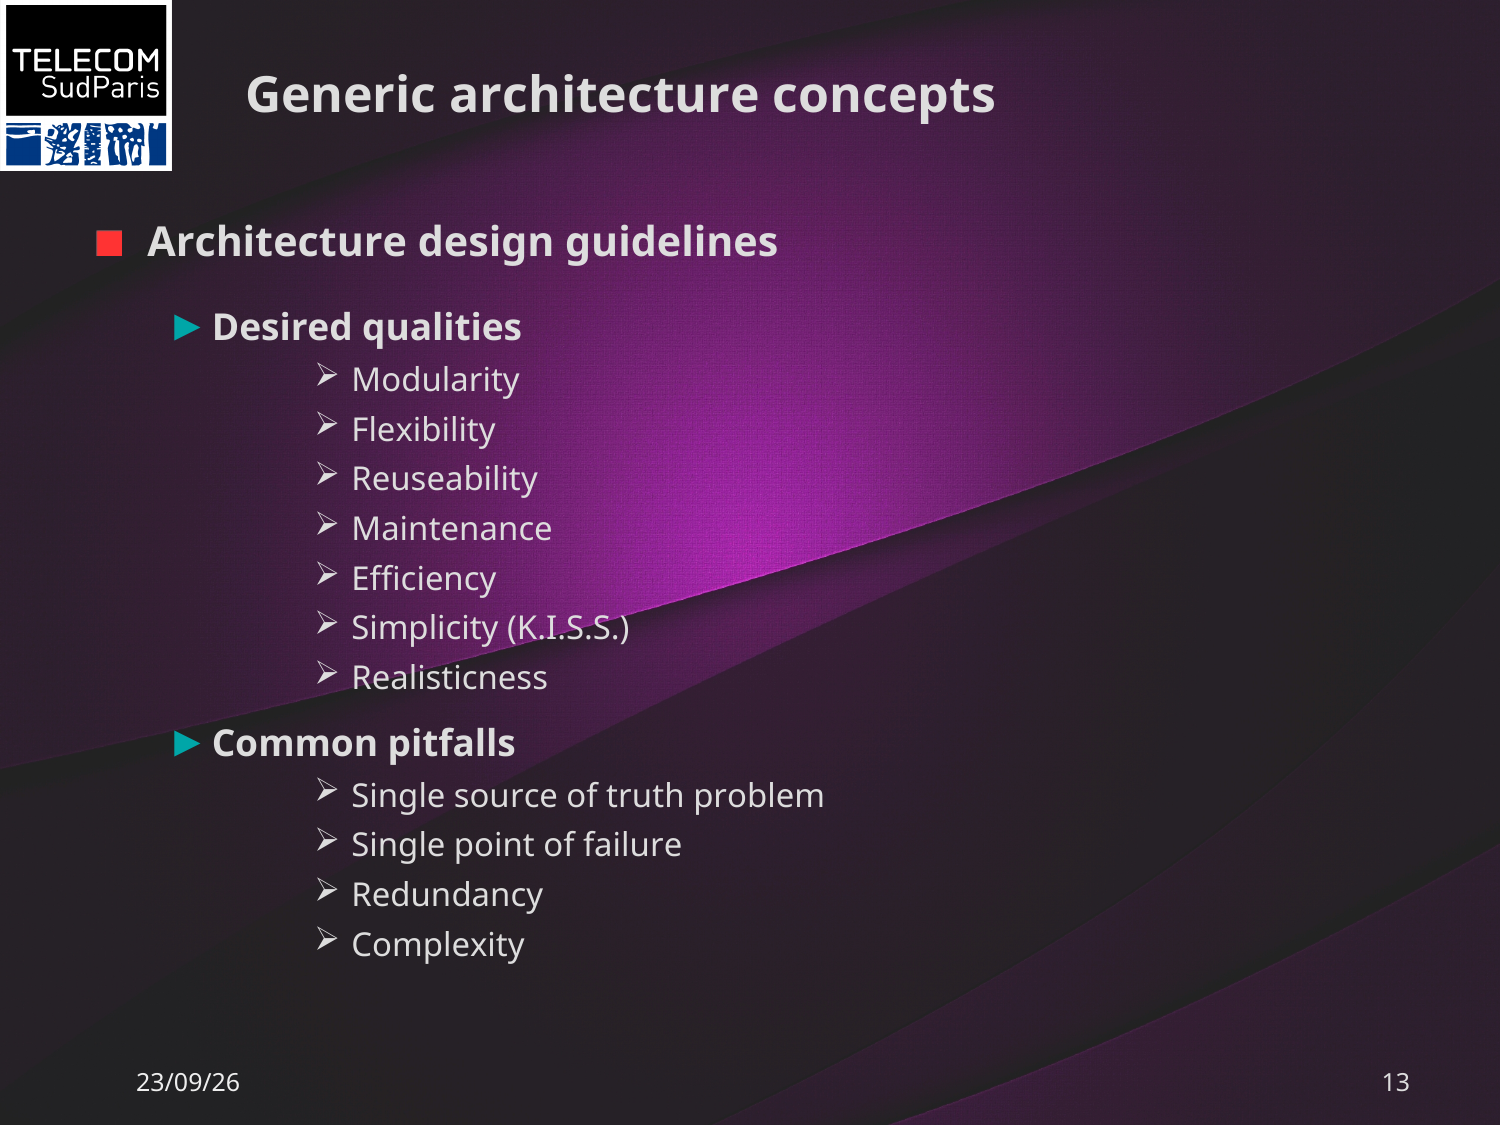

# Generic architecture concepts
Architecture design guidelines
Desired qualities
Modularity
Flexibility
Reuseability
Maintenance
Efficiency
Simplicity (K.I.S.S.)
Realisticness
Common pitfalls
Single source of truth problem
Single point of failure
Redundancy
Complexity
13